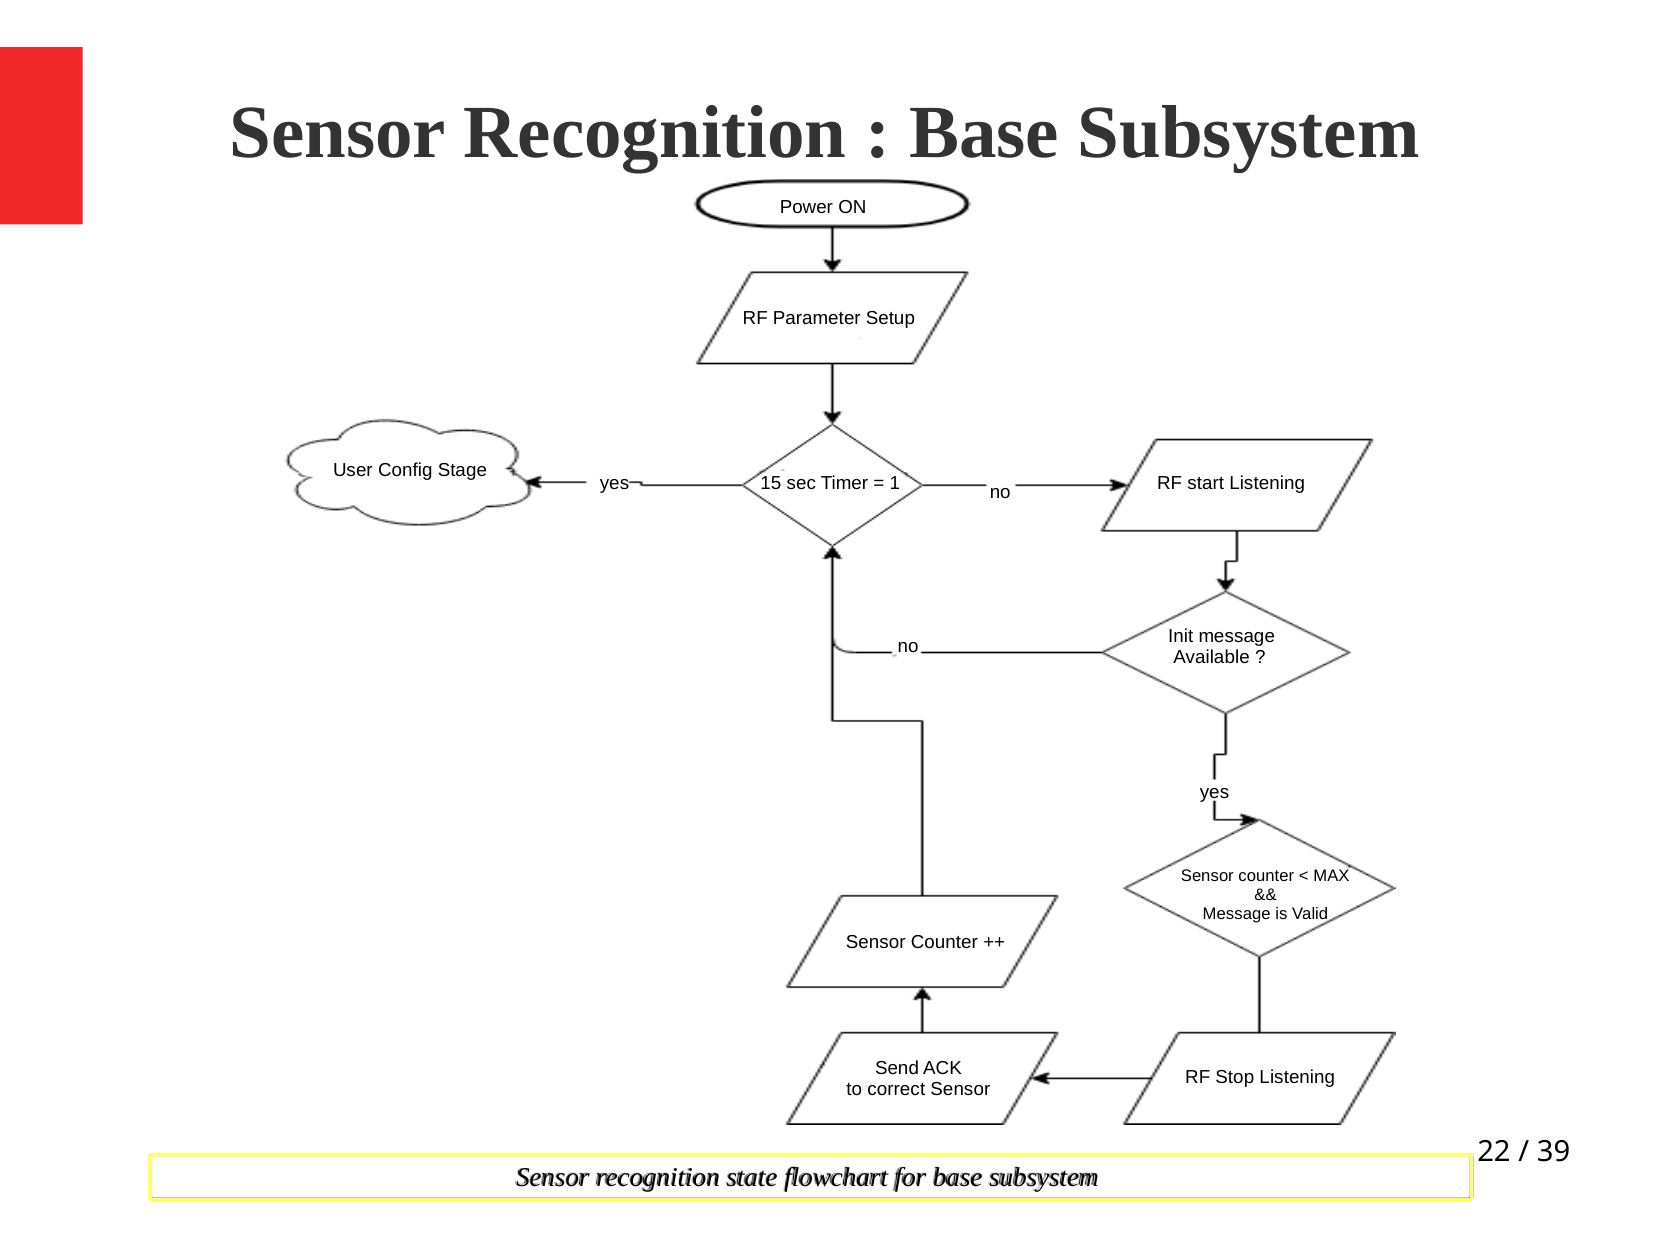

# Sensor Recognition : Base Subsystem
Power ON
RF Parameter Setup
User Config Stage
yes
15 sec Timer = 1
RF start Listening
no
Init message
 Available ?
no
yes
Sensor counter < MAX
&&
Message is Valid
Sensor Counter ++
Send ACK
to correct Sensor
RF Stop Listening
22
Sensor recognition state flowchart for base subsystem